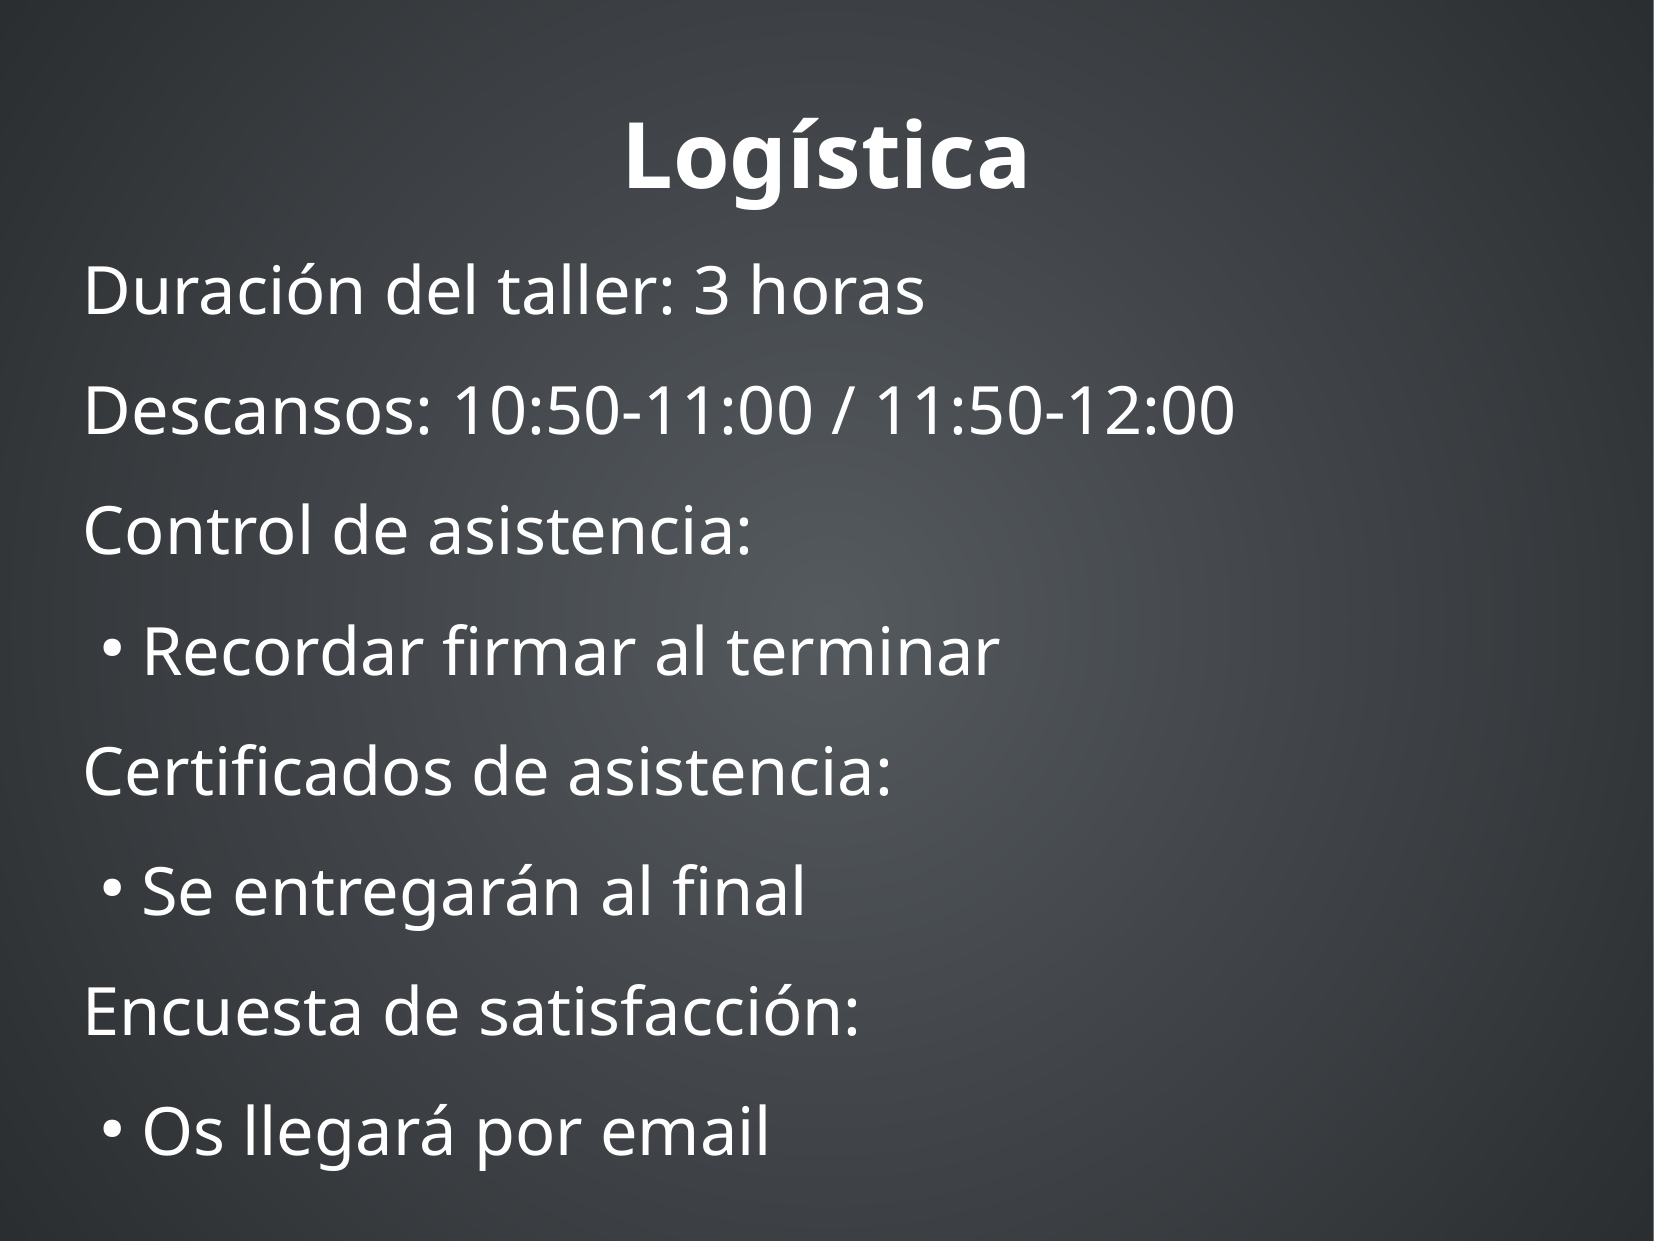

# Logística
Duración del taller: 3 horas
Descansos: 10:50-11:00 / 11:50-12:00
Control de asistencia:
 Recordar firmar al terminar
Certificados de asistencia:
 Se entregarán al final
Encuesta de satisfacción:
 Os llegará por email